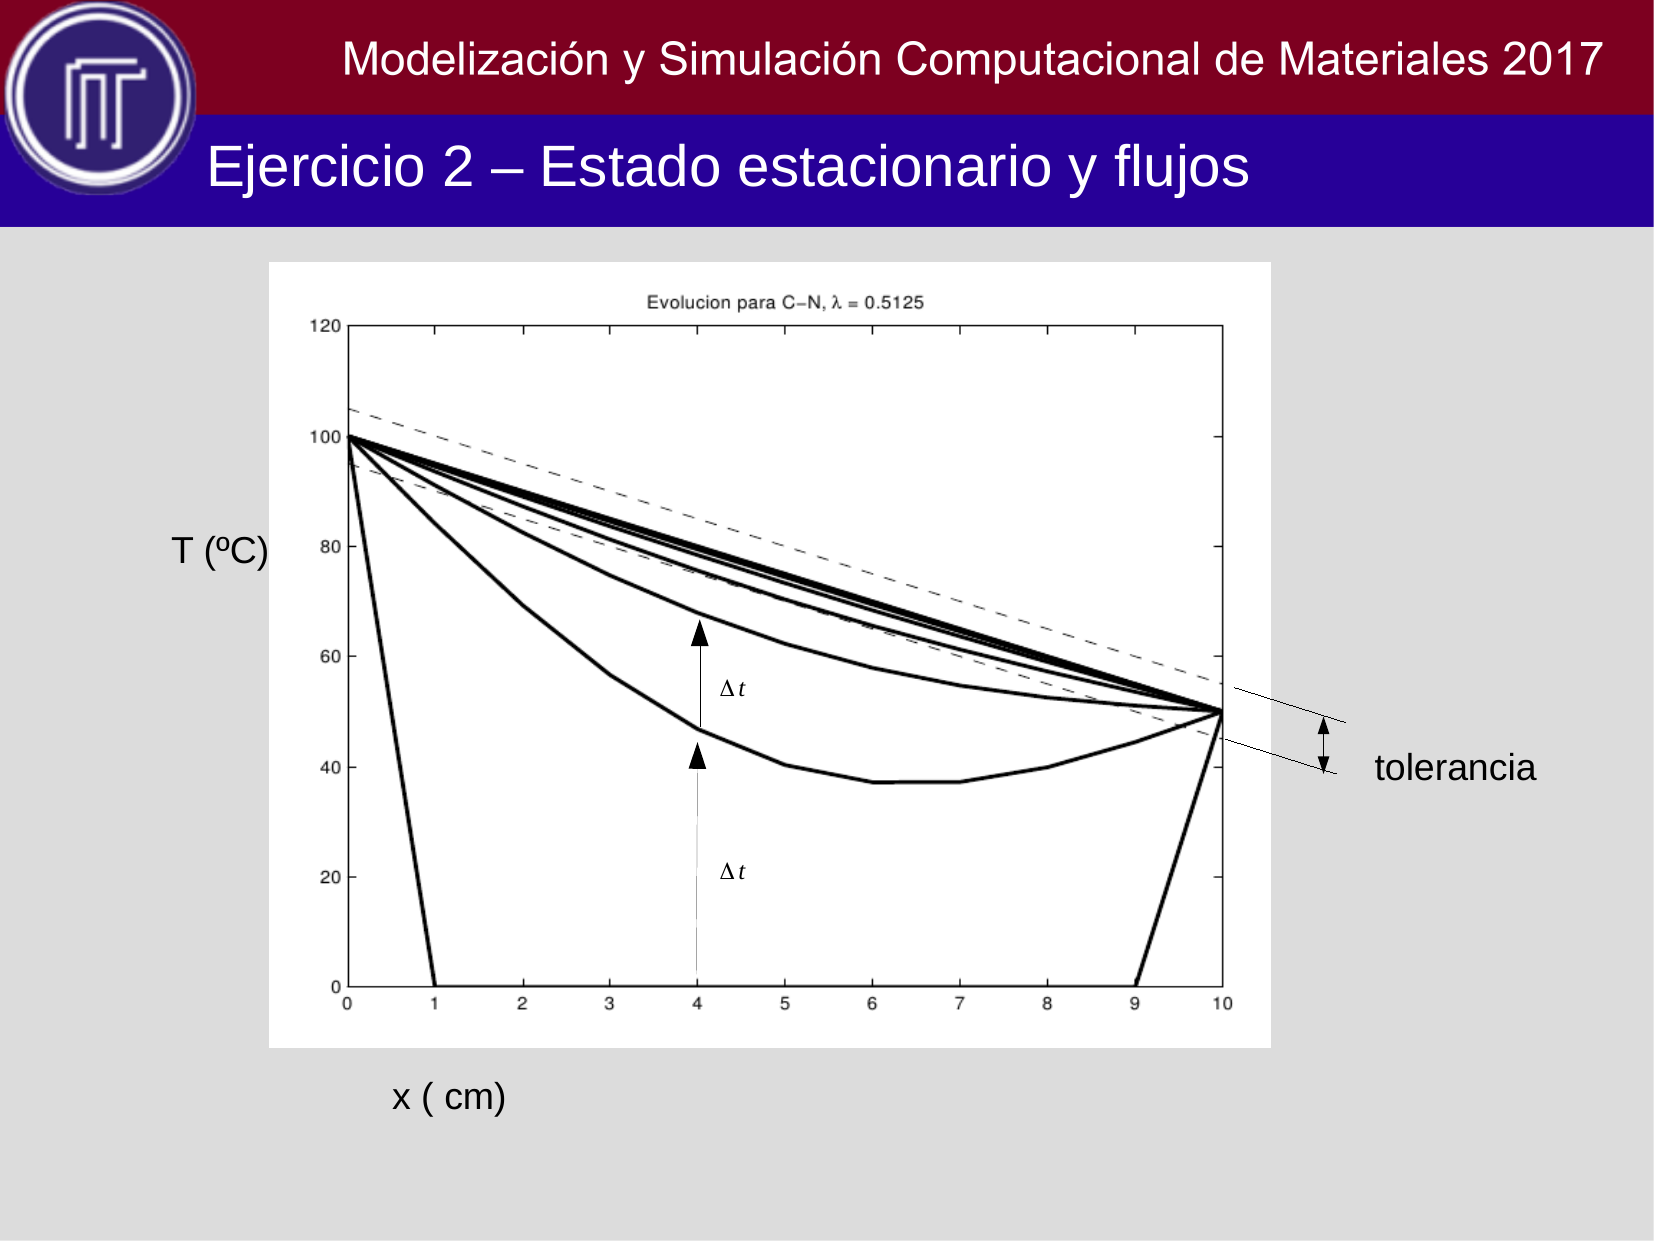

Ejercicio 2 – Estado estacionario y flujos
T (ºC)
tolerancia
x ( cm)